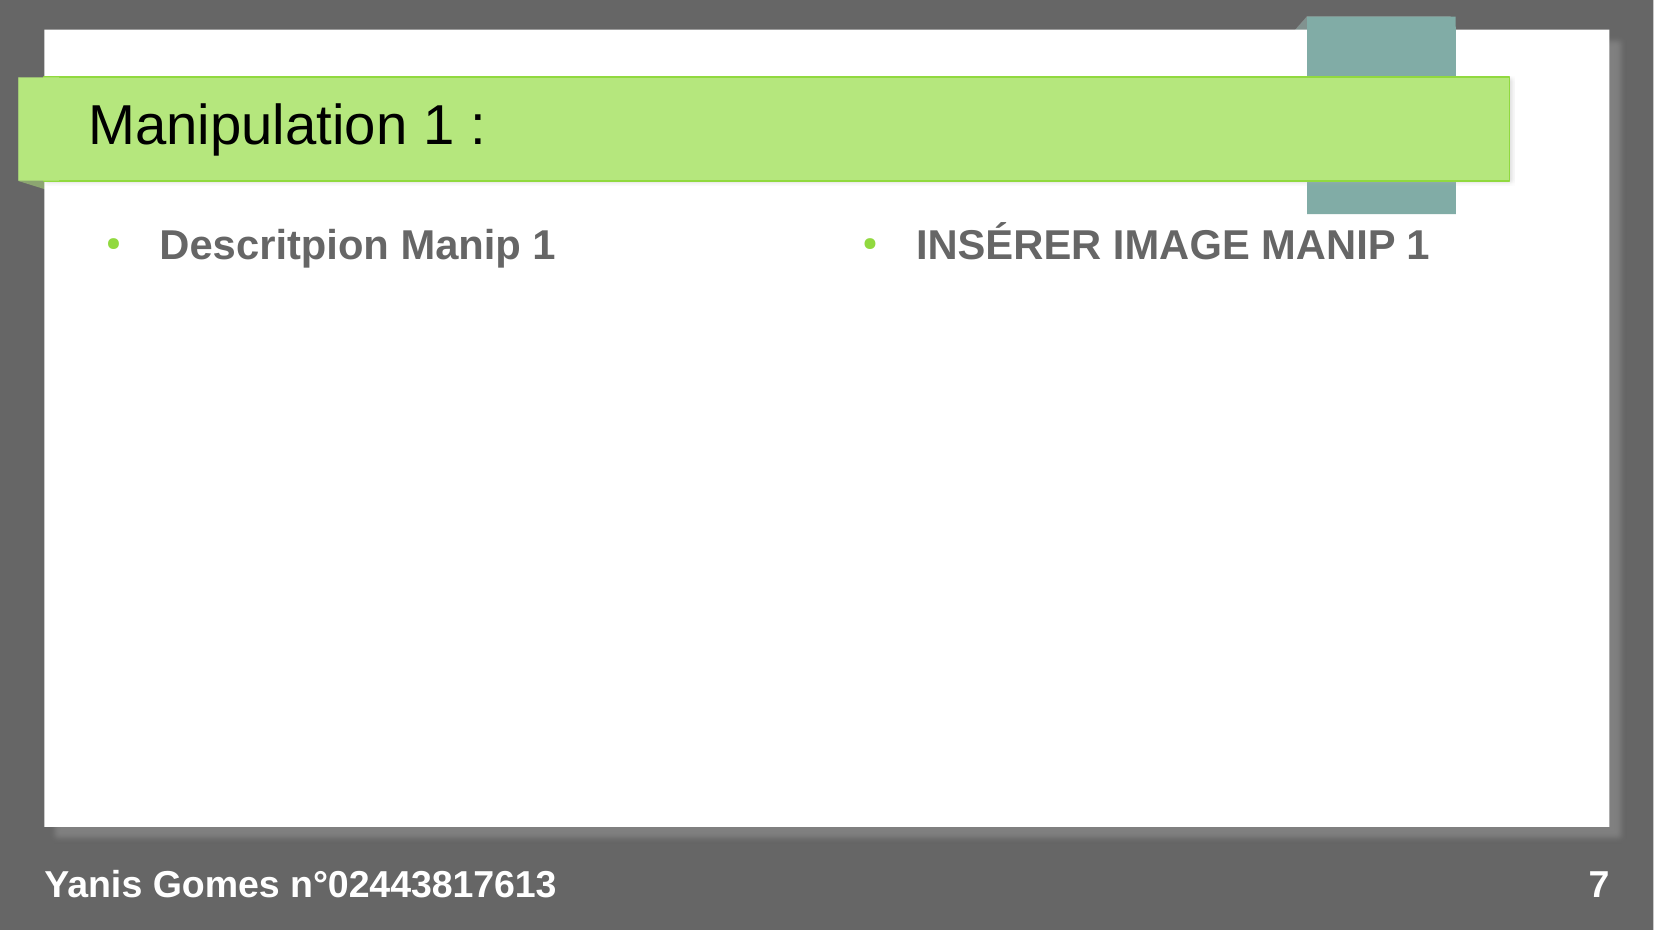

# Manipulation 1 :
Descritpion Manip 1
INSÉRER IMAGE MANIP 1
Yanis Gomes n°02443817613